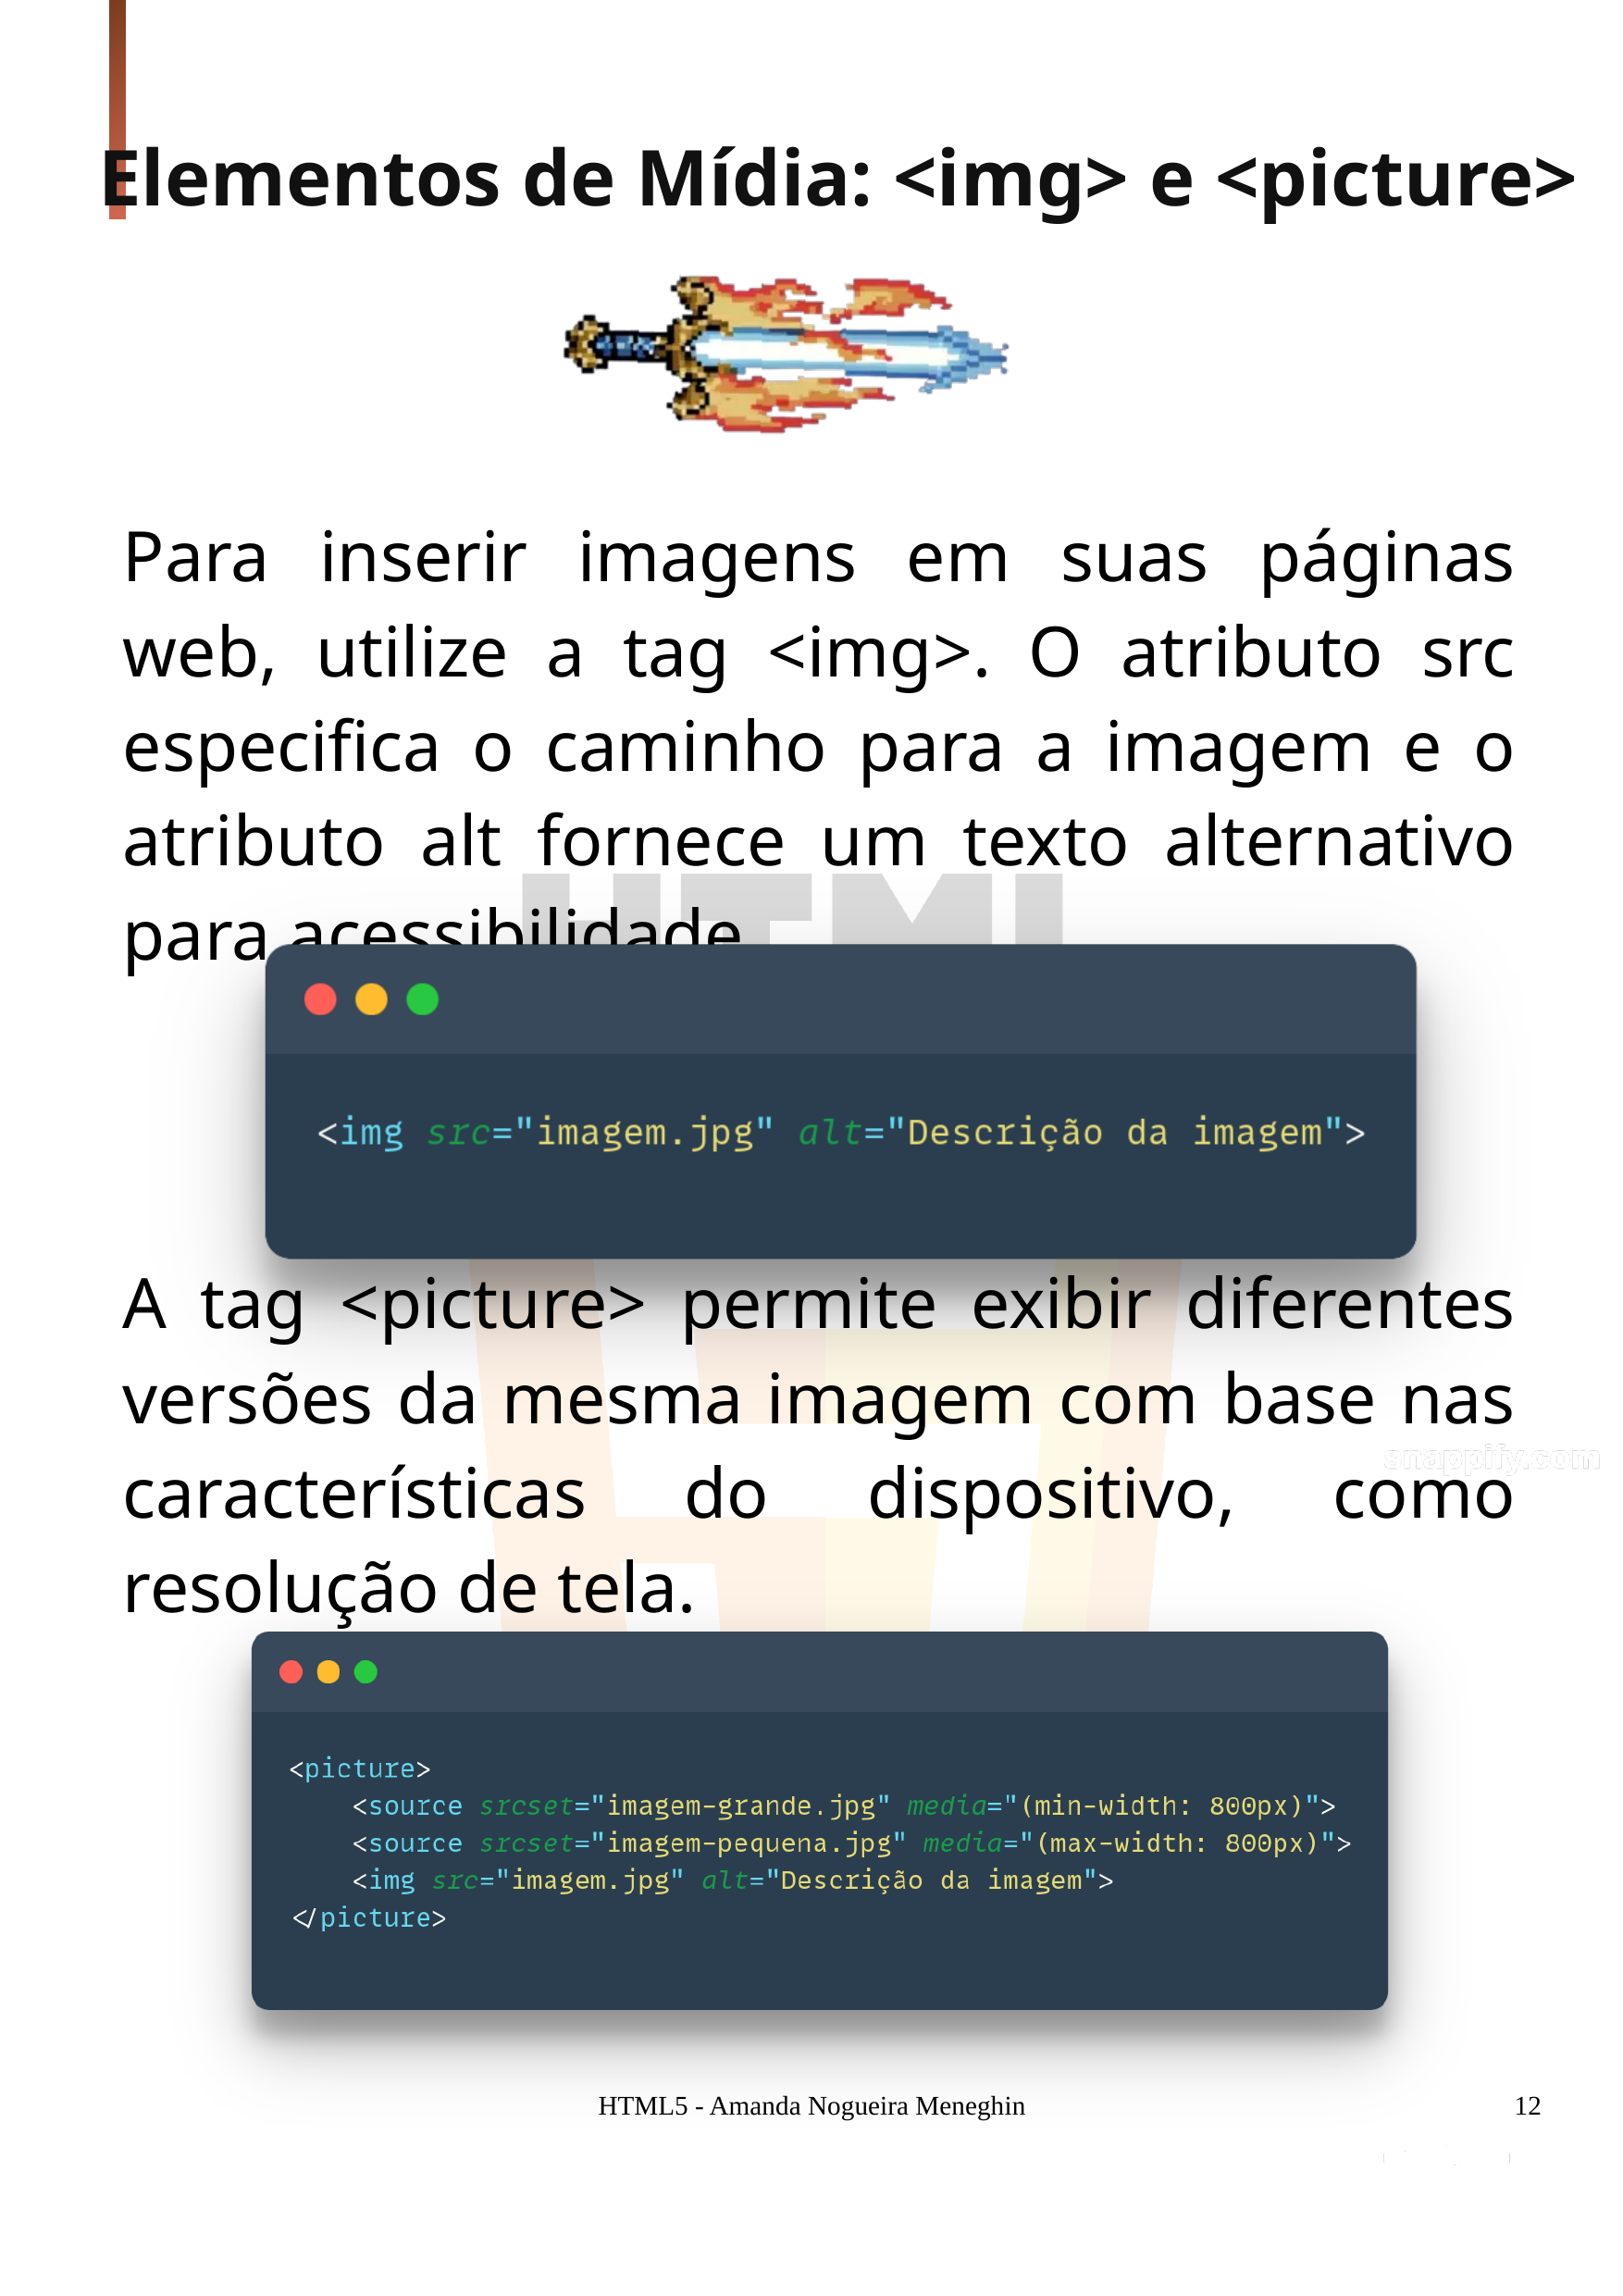

Elementos de Mídia: <img> e <picture>
Para inserir imagens em suas páginas web, utilize a tag <img>. O atributo src especifica o caminho para a imagem e o atributo alt fornece um texto alternativo para acessibilidade.
A tag <picture> permite exibir diferentes versões da mesma imagem com base nas características do dispositivo, como resolução de tela.
HTML5 - Amanda Nogueira Meneghin
12